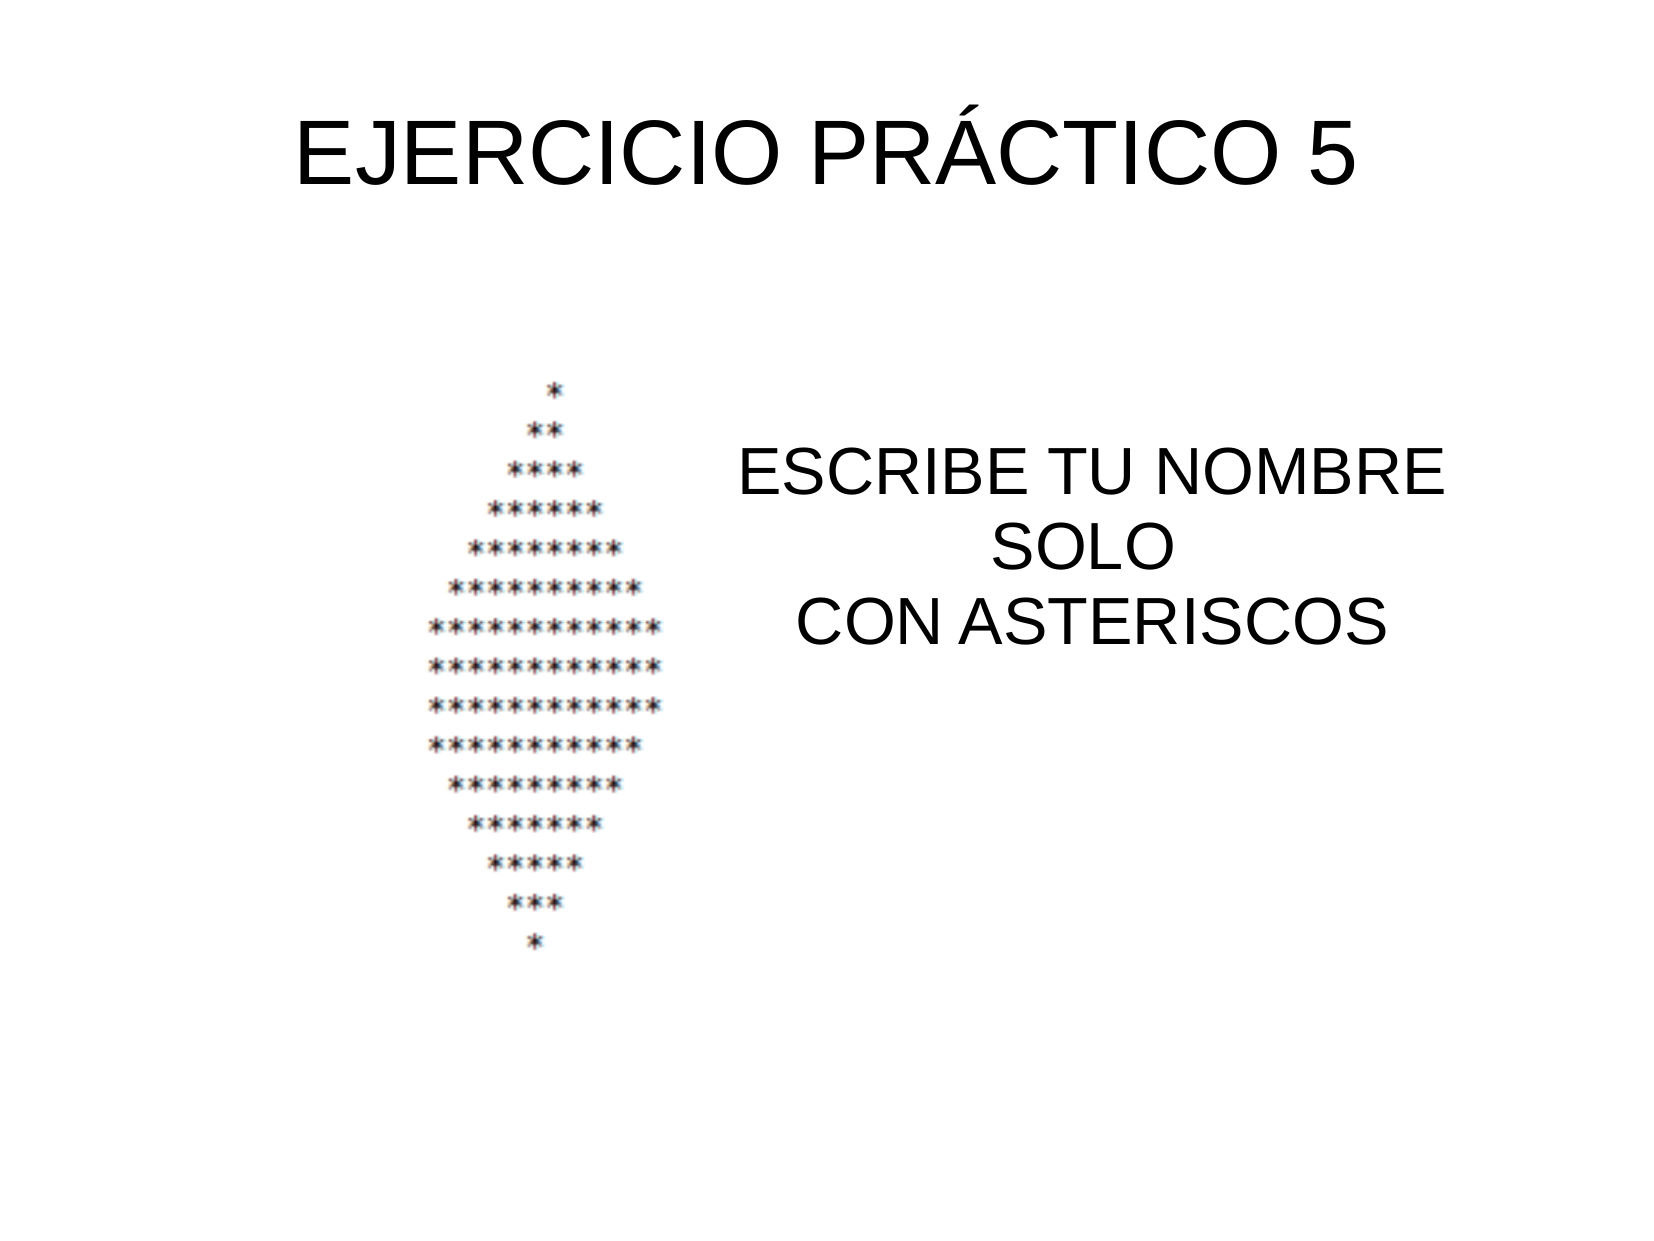

# EJERCICIO PRÁCTICO 5
ESCRIBE TU NOMBRE
SOLO
CON ASTERISCOS